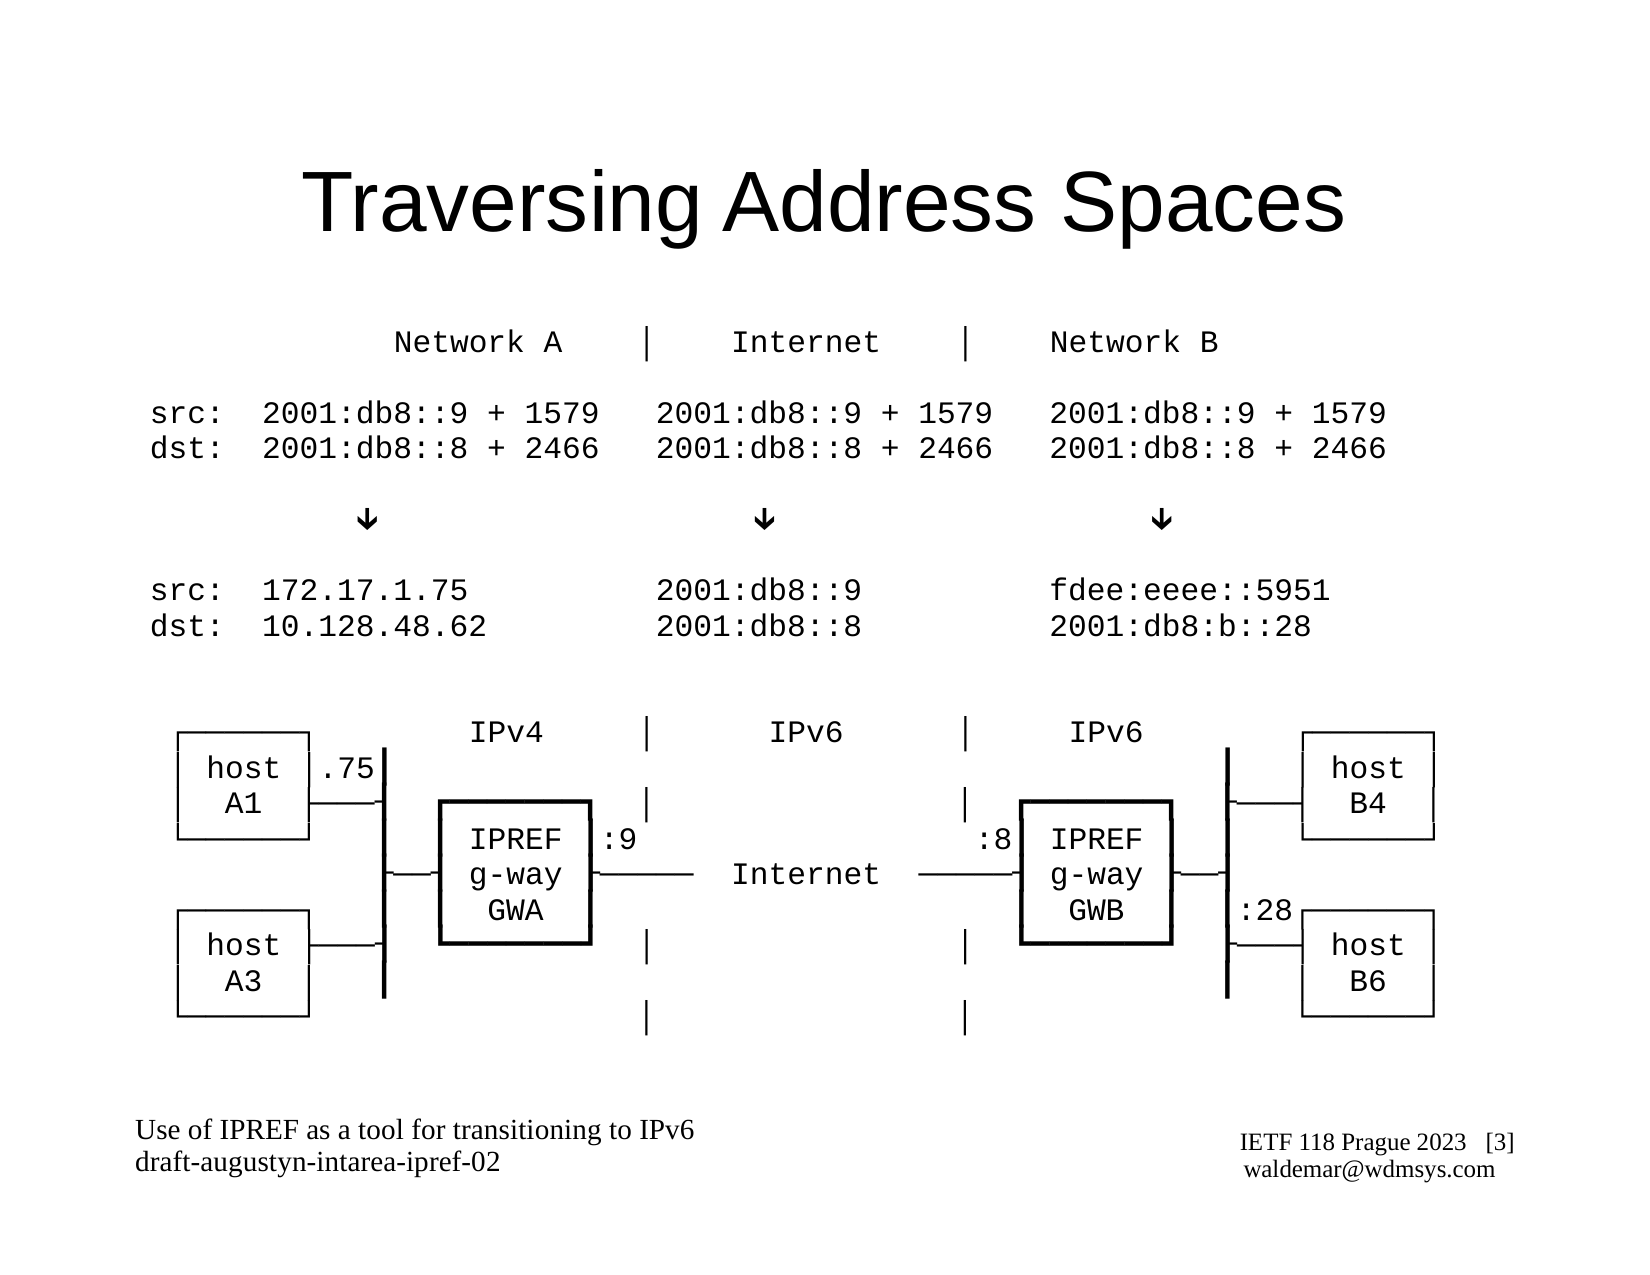

# Traversing Address Spaces
 Network A │ Internet │ Network B
src: 2001:db8::9 + 1579 2001:db8::9 + 1579 2001:db8::9 + 1579
dst: 2001:db8::8 + 2466 2001:db8::8 + 2466 2001:db8::8 + 2466
 🡳 🡳 🡳
src: 172.17.1.75 2001:db8::9 fdee:eeee::5951
dst: 10.128.48.62 2001:db8::8 2001:db8:b::28
 ┌──────┐ IPv4 │ IPv6 │ IPv6 ┌──────┐
 │ host │.75┃ ┃ │ host │
 │ A1 ├───┨ ┏━━━━━━━┓ │ │ ┏━━━━━━━┓ ┠───┤ B4 │
 └──────┘ ┃ ┃ IPREF ┃:9 :8┃ IPREF ┃ ┃ └──────┘
 ┠──┨ g-way ┠───── Internet ─────┨ g-way ┠──┨
 ┌──────┐ ┃ ┃ GWA ┃ ┃ GWB ┃ ┃:28┌──────┐
 │ host ├───┨ ┗━━━━━━━┛ │ │ ┗━━━━━━━┛ ┠───┤ host │
 │ A3 │ ┃ ┃ │ B6 │
 └──────┘ │ │ └──────┘
3